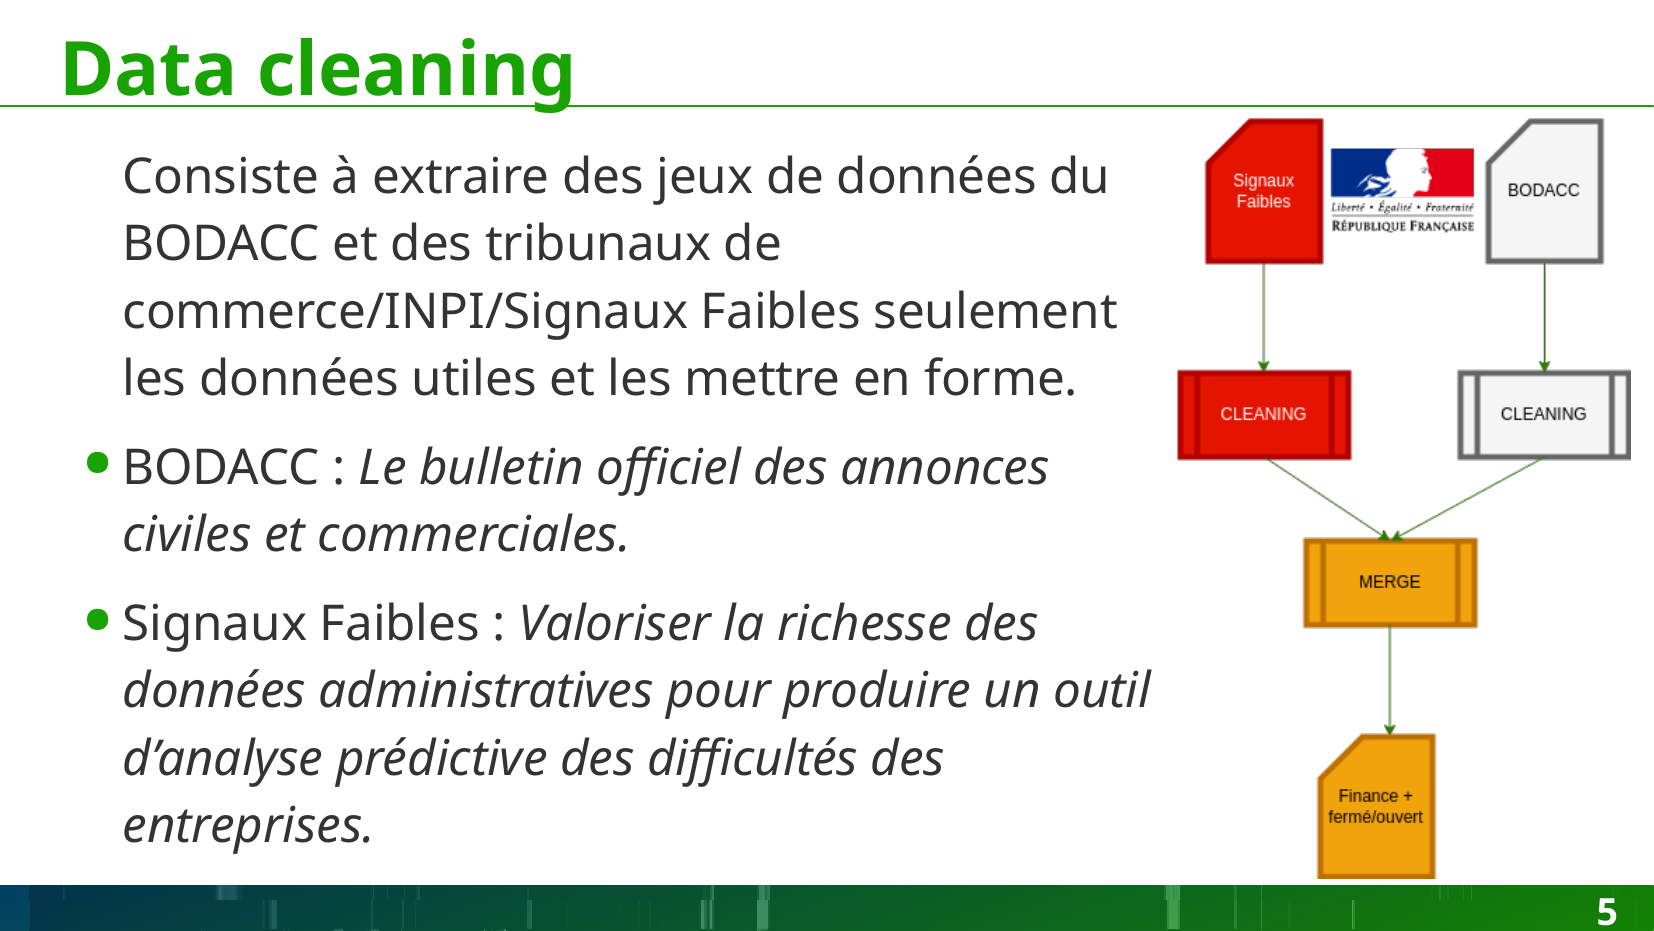

# Data cleaning
Consiste à extraire des jeux de données du BODACC et des tribunaux de commerce/INPI/Signaux Faibles seulement les données utiles et les mettre en forme.
BODACC : Le bulletin officiel des annonces civiles et commerciales.
Signaux Faibles : Valoriser la richesse des données administratives pour produire un outil d’analyse prédictive des difficultés des entreprises.
5